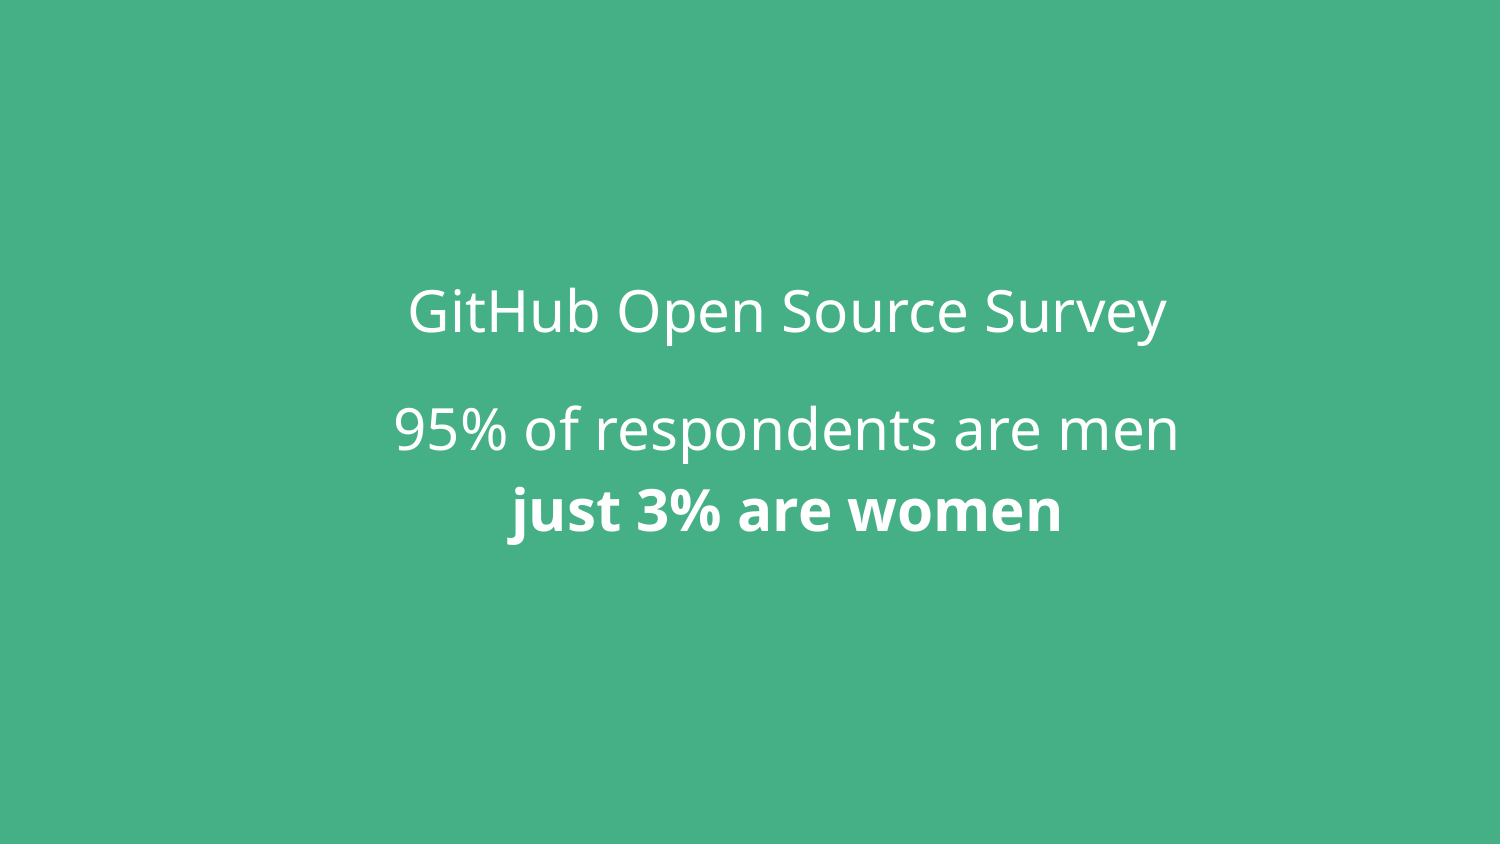

# GitHub Open Source Survey
95% of respondents are men
just 3% are women